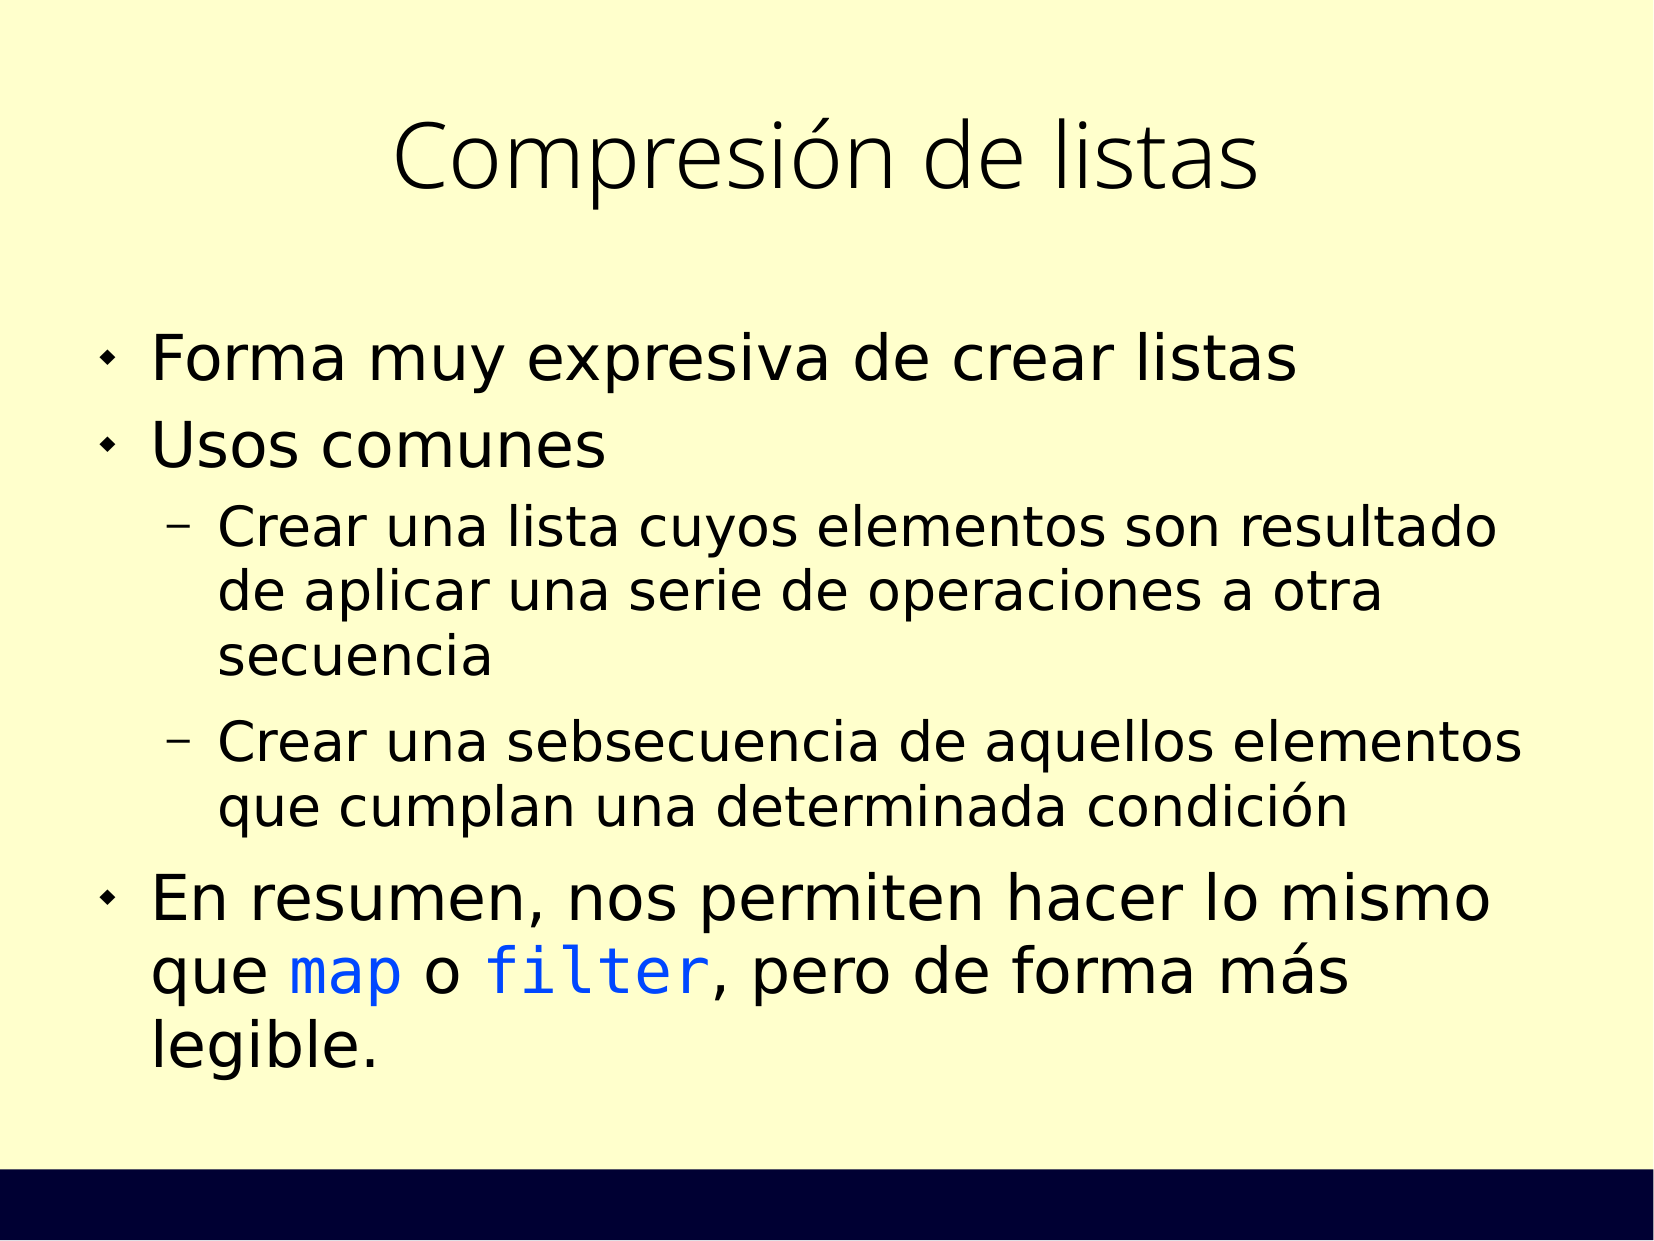

# Compresión de listas
Forma muy expresiva de crear listas
Usos comunes
Crear una lista cuyos elementos son resultado de aplicar una serie de operaciones a otra secuencia
Crear una sebsecuencia de aquellos elementos que cumplan una determinada condición
En resumen, nos permiten hacer lo mismo que map o filter, pero de forma más legible.